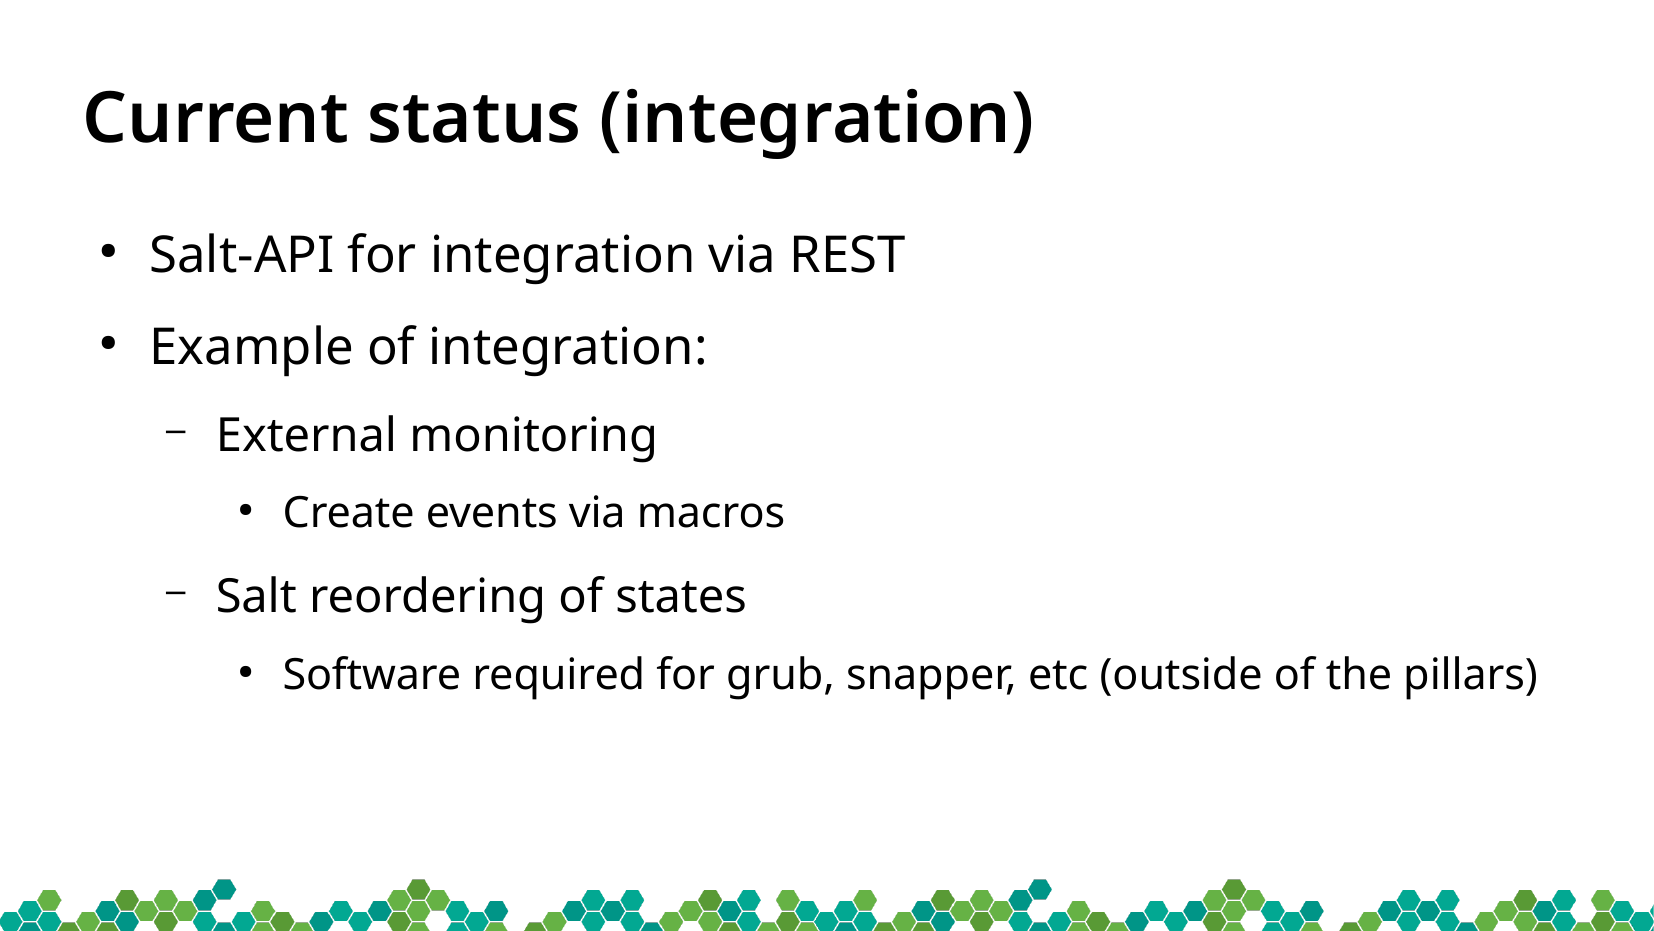

# Current status (integration)
Salt-API for integration via REST
Example of integration:
External monitoring
Create events via macros
Salt reordering of states
Software required for grub, snapper, etc (outside of the pillars)